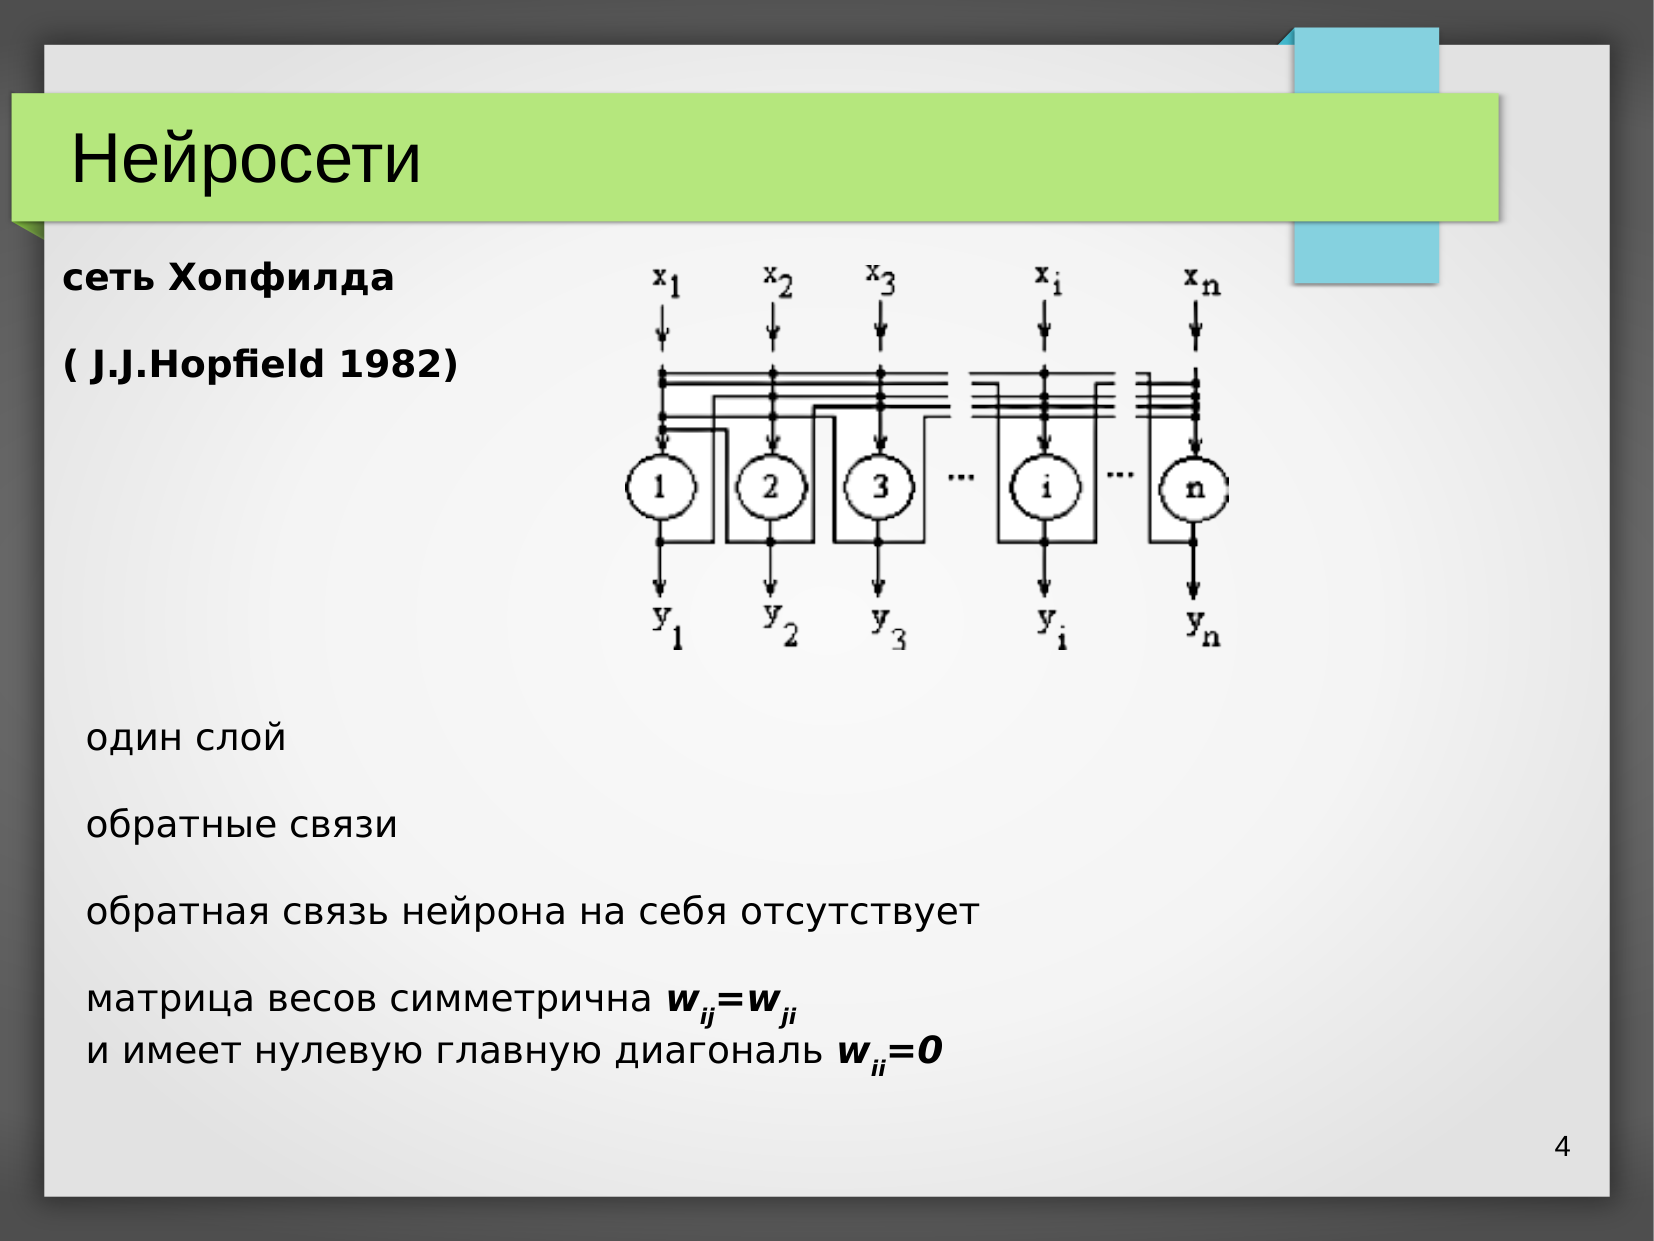

# Нейросети
сеть Хопфилда
( J.J.Hopfield 1982)
один слой
обратные связи
обратная связь нейрона на себя отсутствует
матрица весов симметрична wij=wji
и имеет нулевую главную диагональ wii=0
4